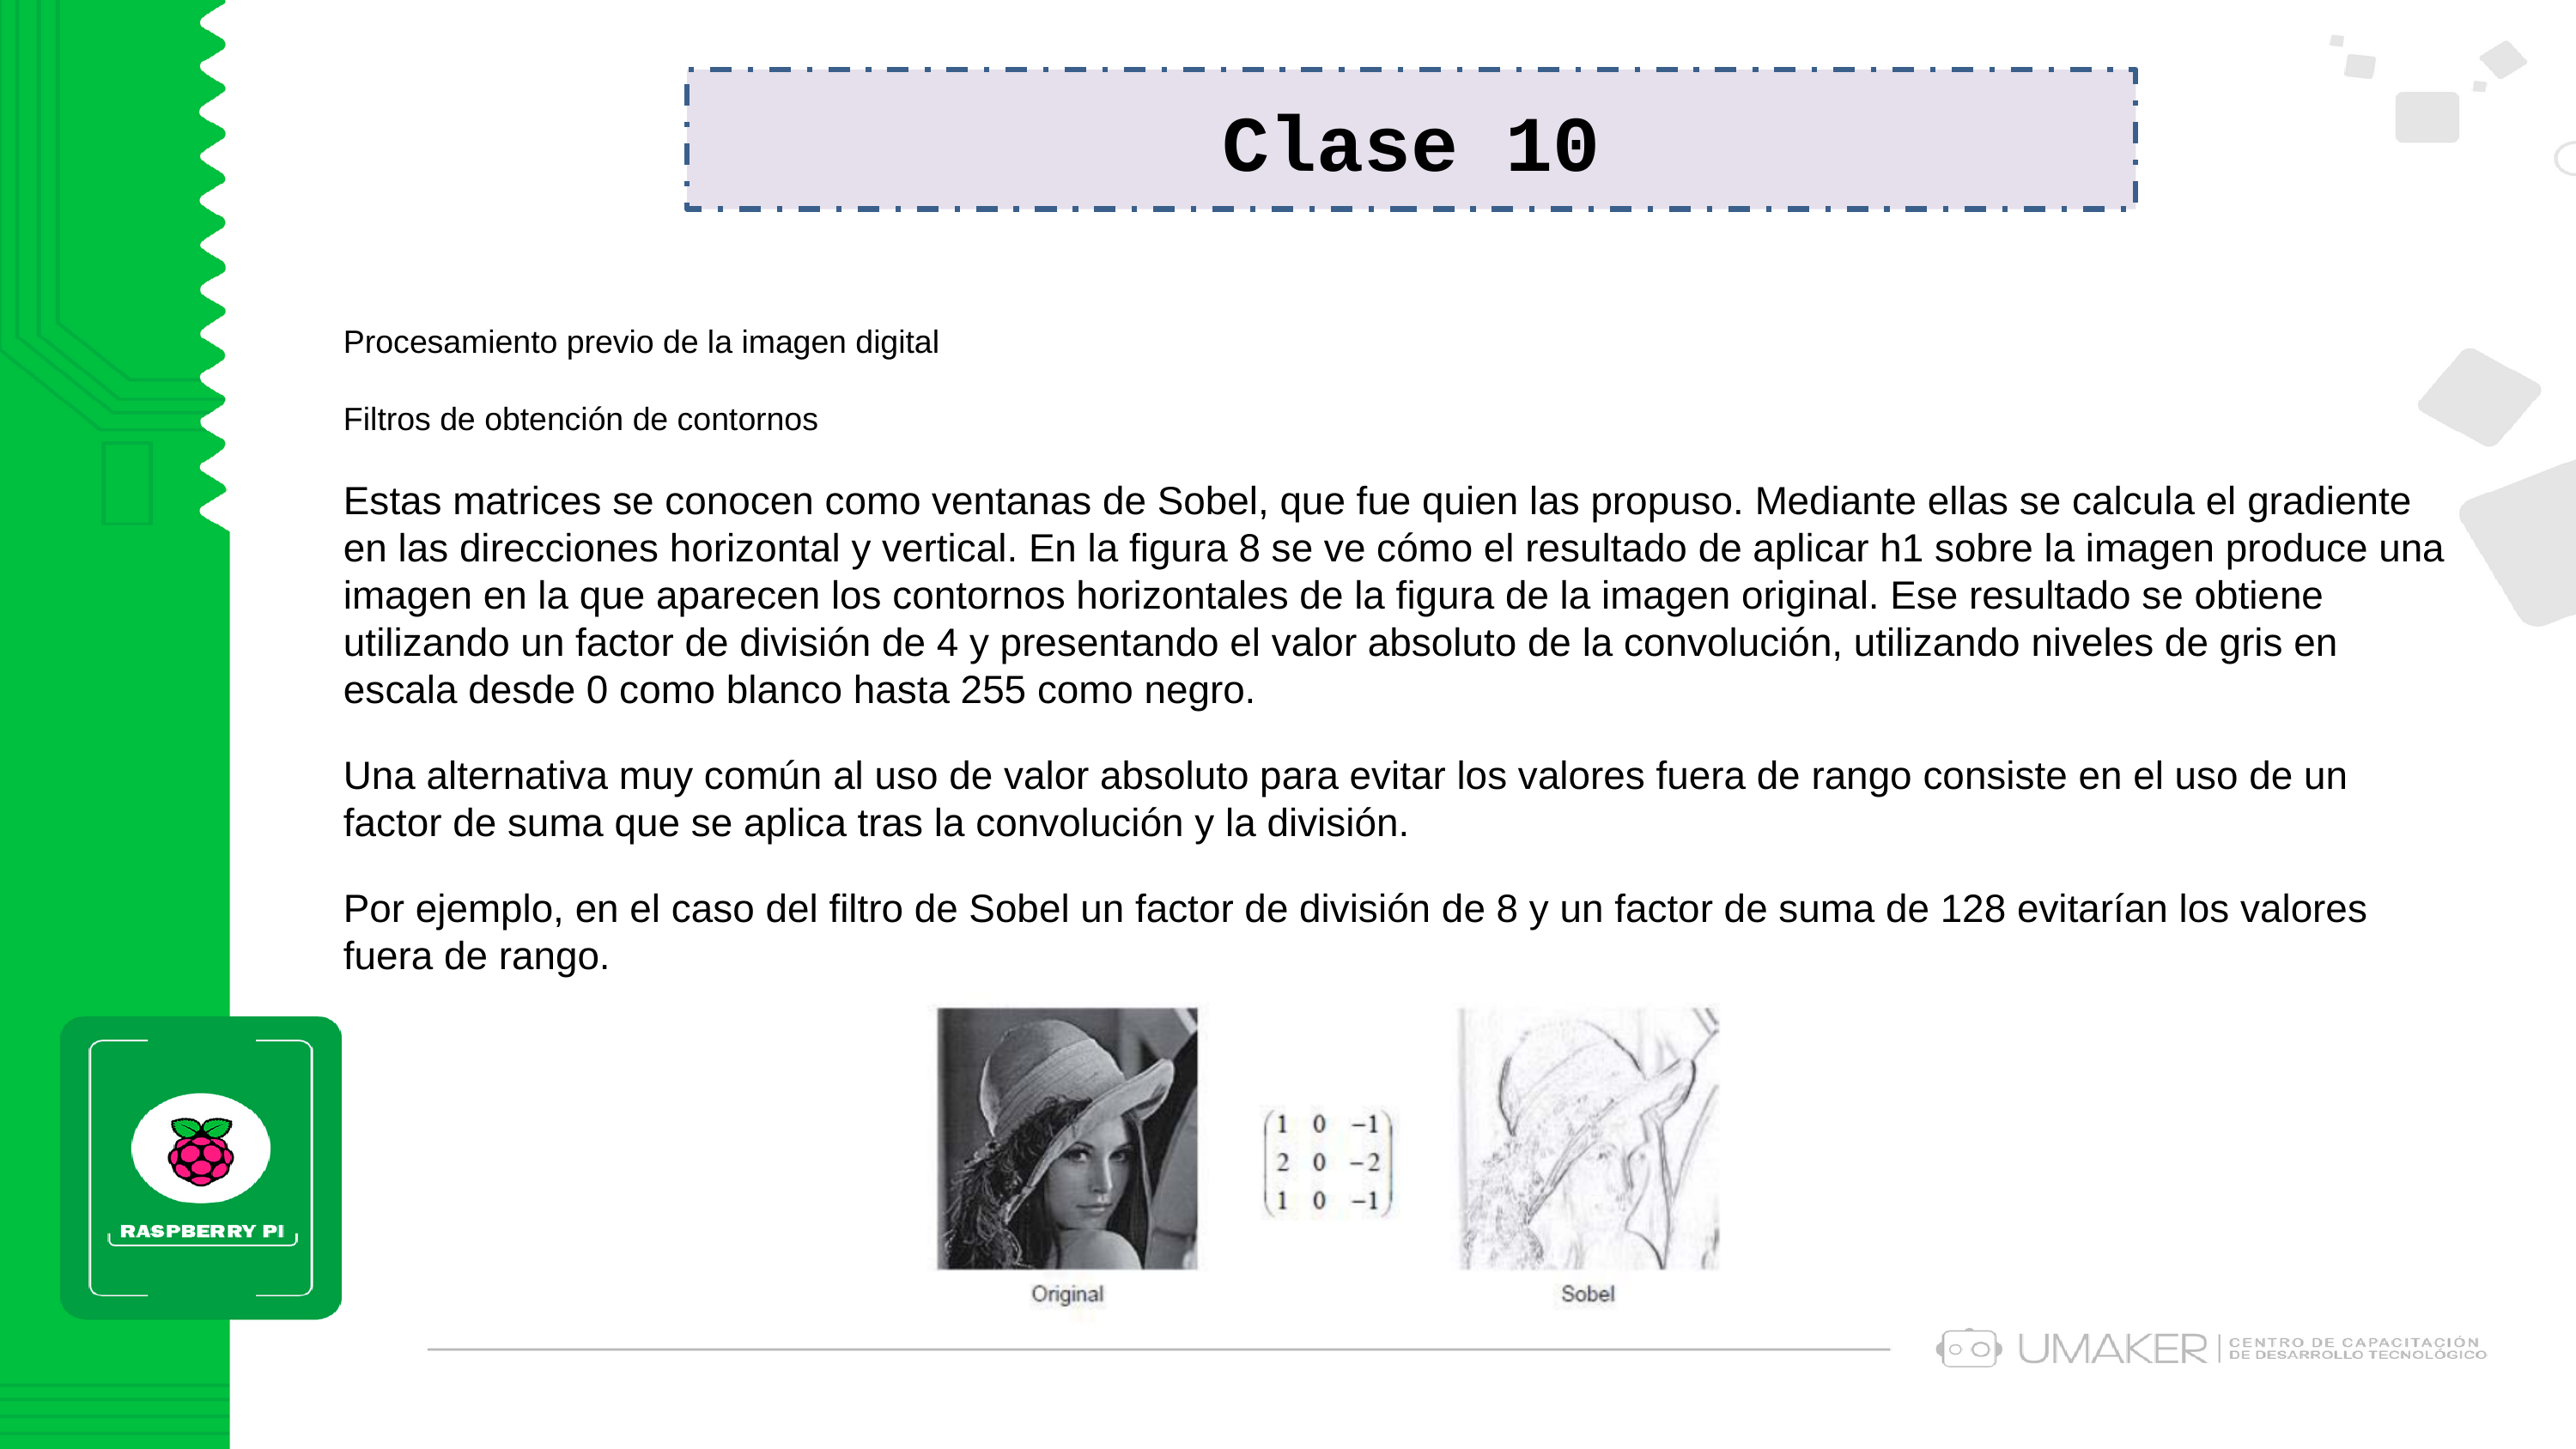

Clase 10
Procesamiento previo de la imagen digital
Filtros de obtención de contornos
Estas matrices se conocen como ventanas de Sobel, que fue quien las propuso. Mediante ellas se calcula el gradiente en las direcciones horizontal y vertical. En la figura 8 se ve cómo el resultado de aplicar h1 sobre la imagen produce una imagen en la que aparecen los contornos horizontales de la figura de la imagen original. Ese resultado se obtiene utilizando un factor de división de 4 y presentando el valor absoluto de la convolución, utilizando niveles de gris en escala desde 0 como blanco hasta 255 como negro.
Una alternativa muy común al uso de valor absoluto para evitar los valores fuera de rango consiste en el uso de un factor de suma que se aplica tras la convolución y la división.
Por ejemplo, en el caso del filtro de Sobel un factor de división de 8 y un factor de suma de 128 evitarían los valores fuera de rango.